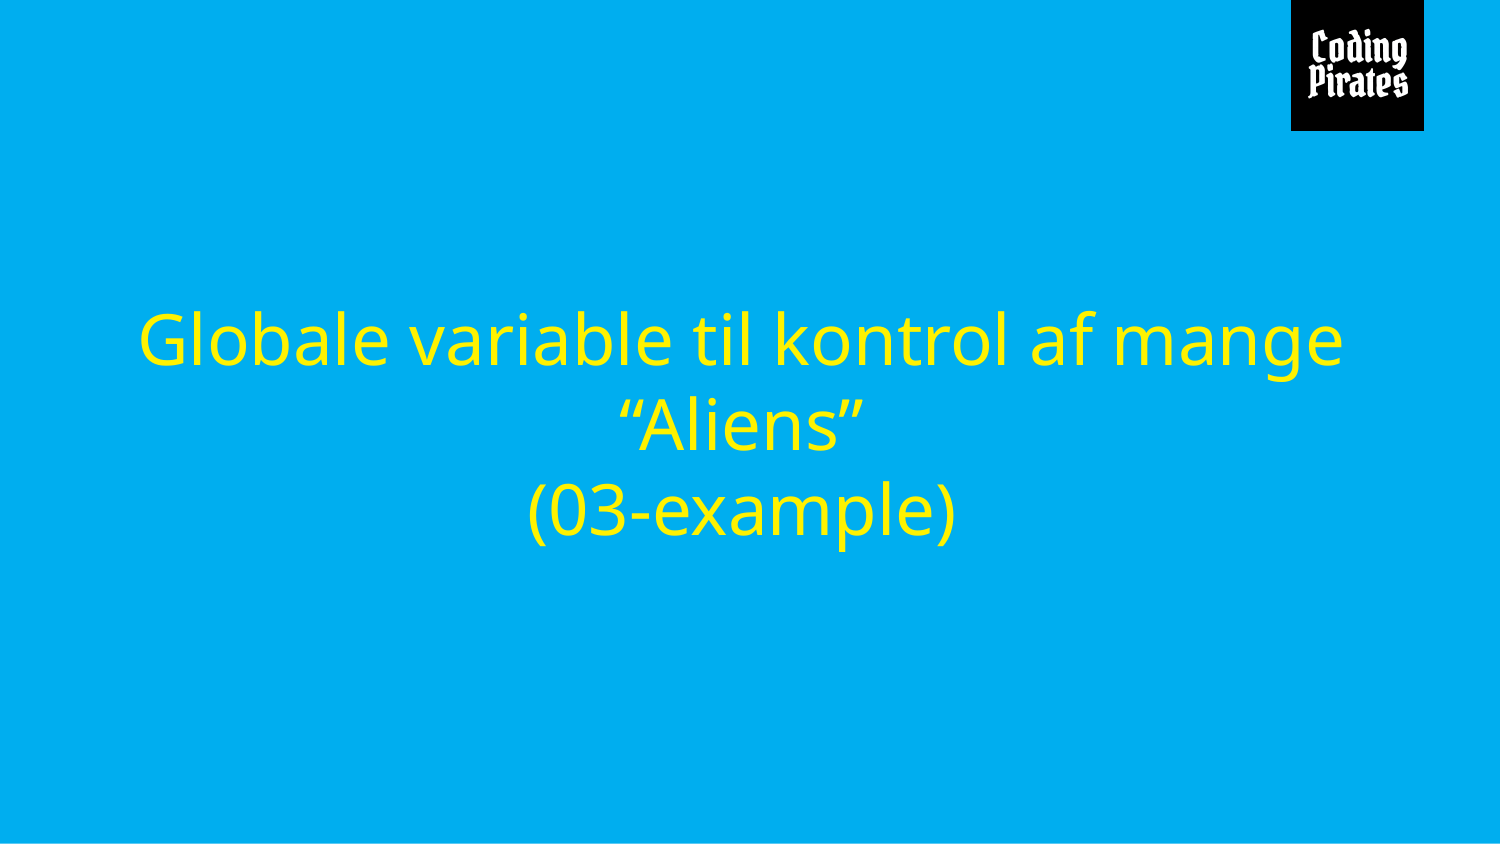

# Globale variable til kontrol af mange “Aliens” (03-example)